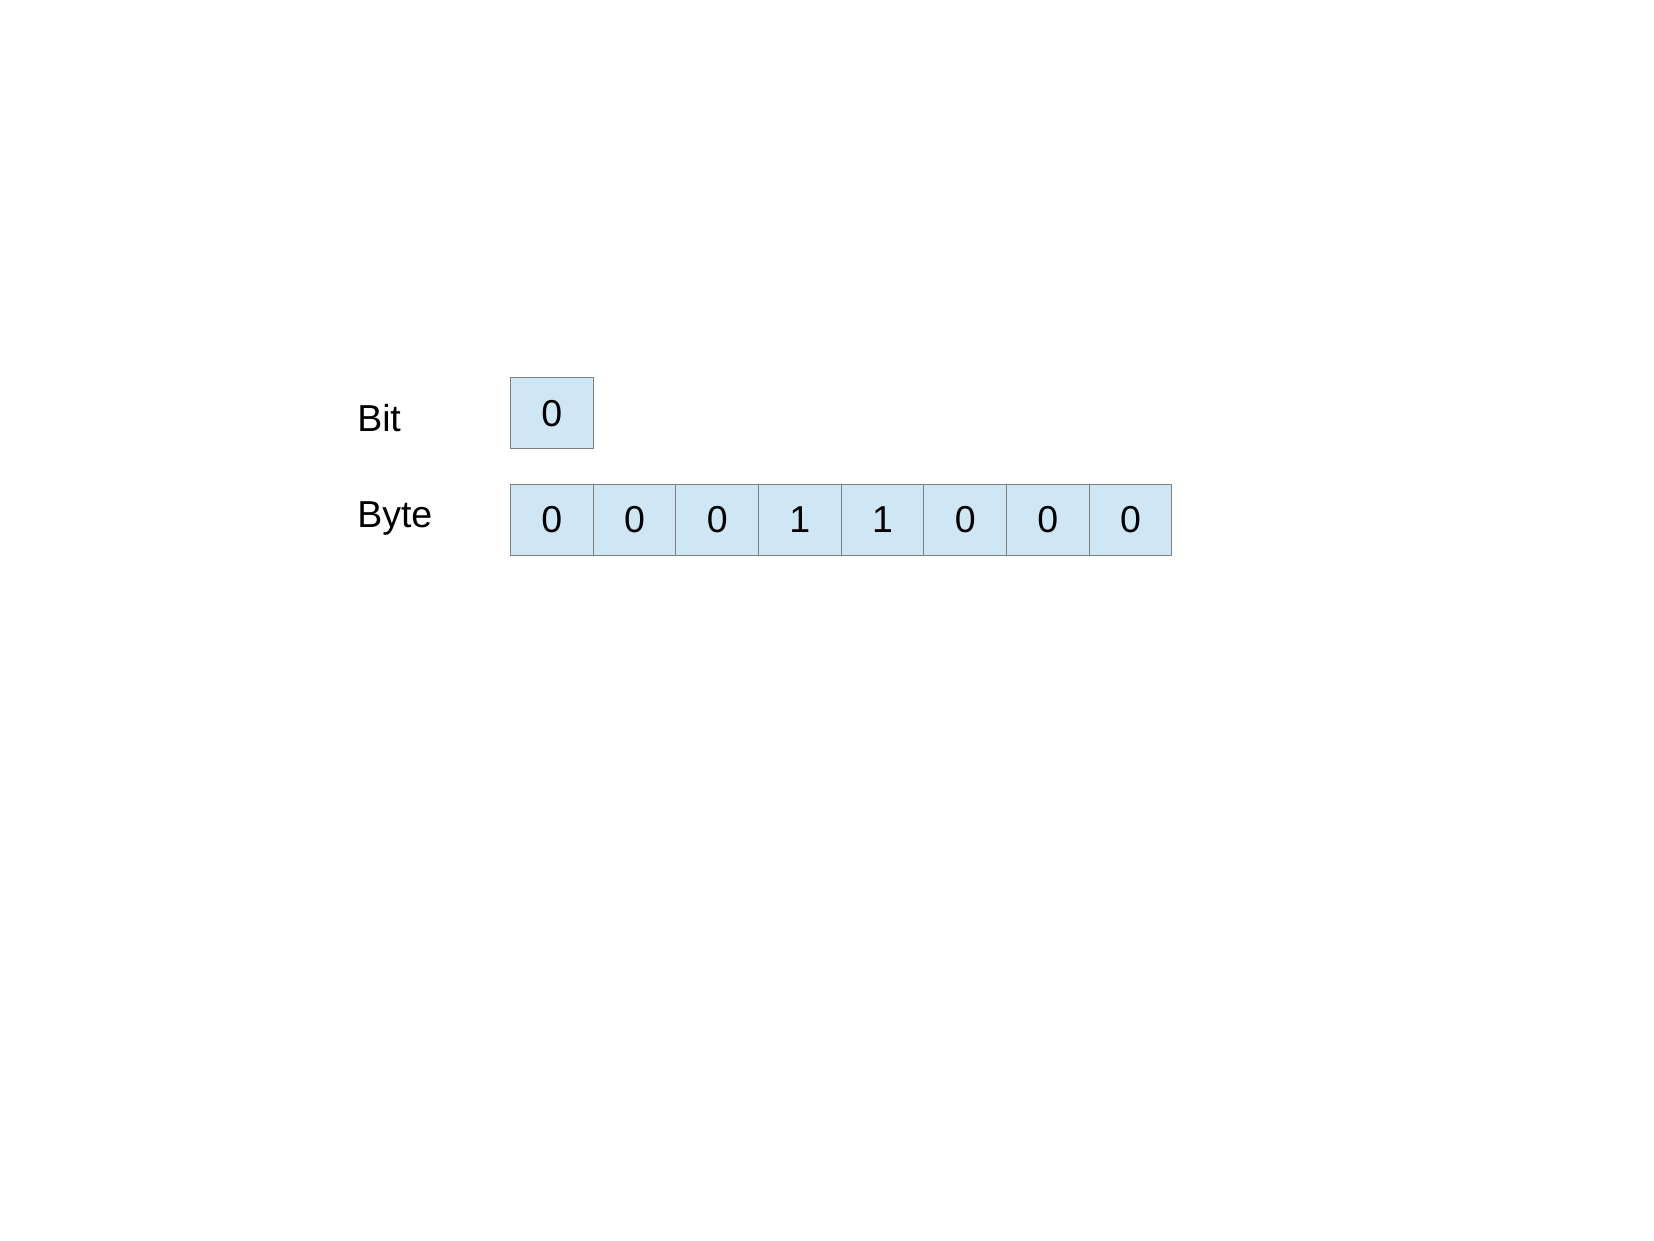

0
Bit
0
0
0
1
1
0
0
0
Byte